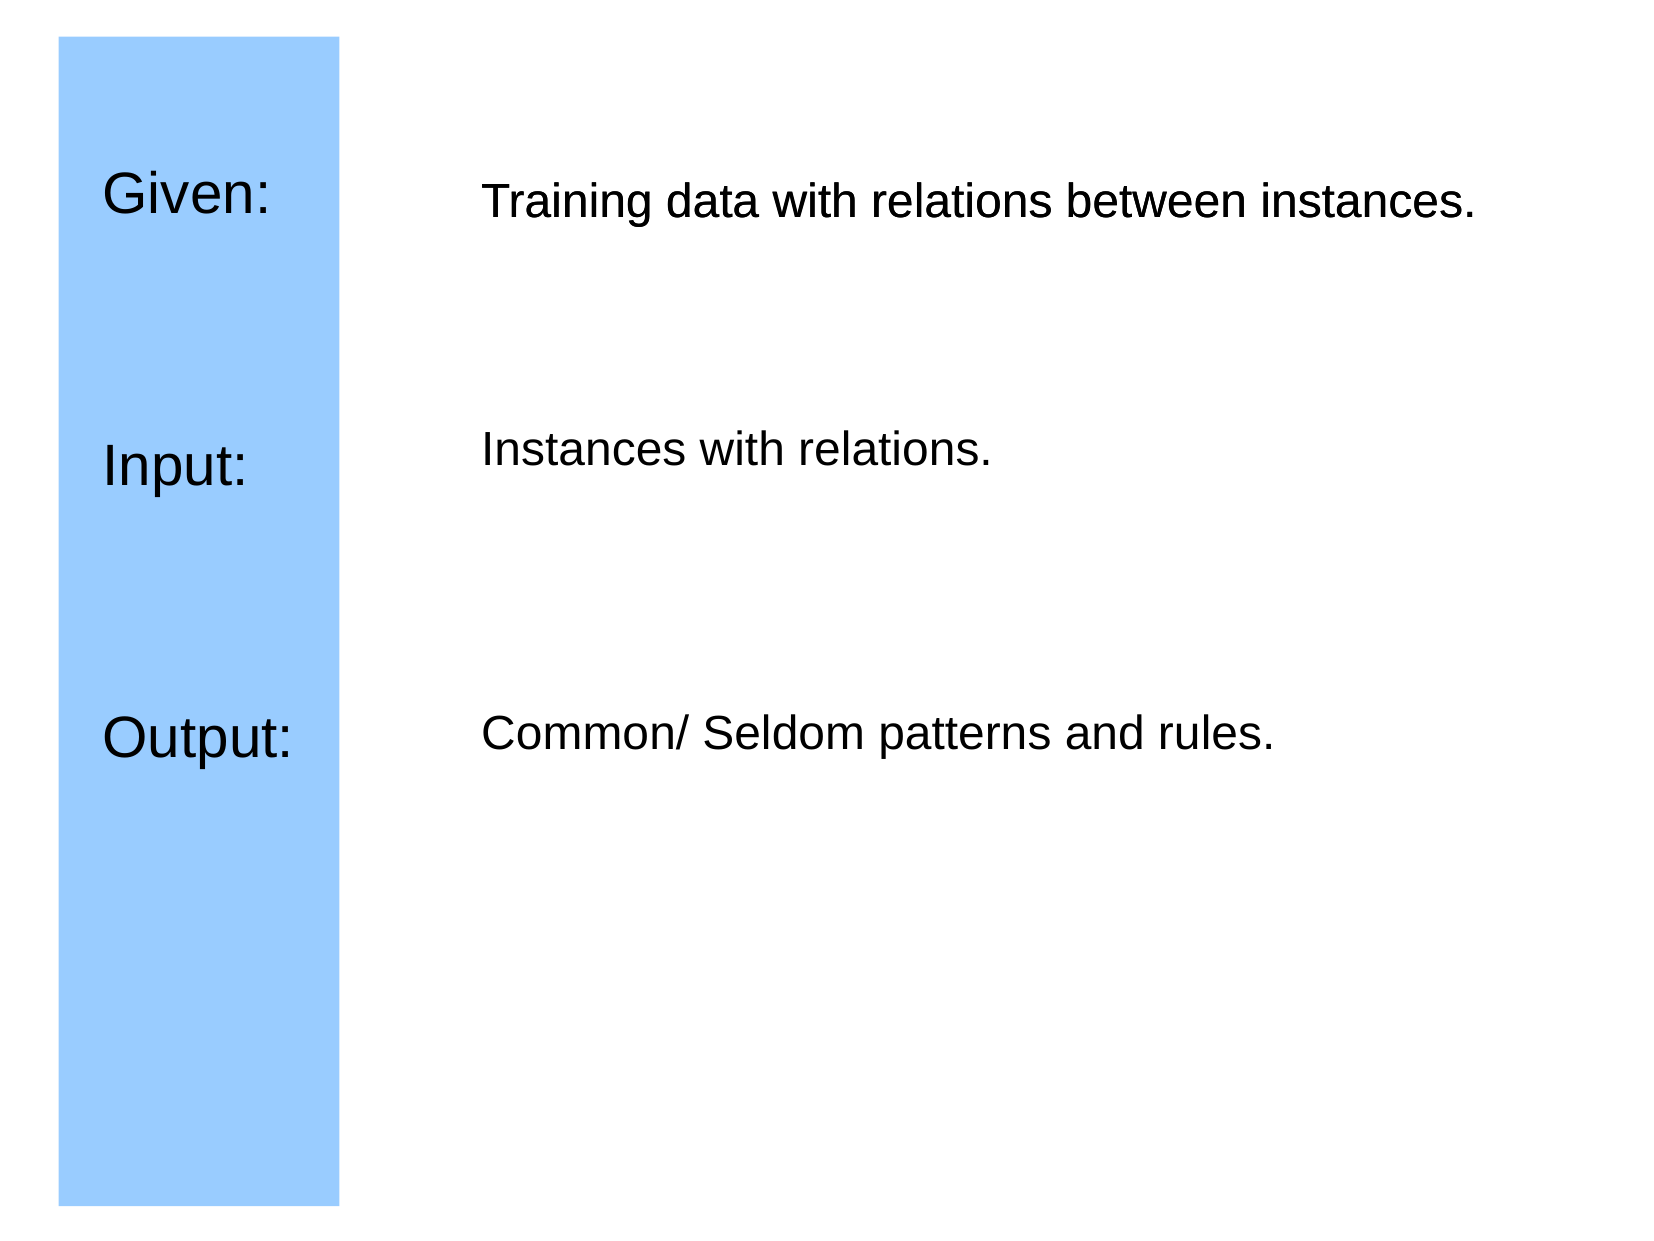

Given:
Training data with relations between instances.
Training data with relations between instances.
Instances with relations.
Input:
Output:
Common/ Seldom patterns and rules.